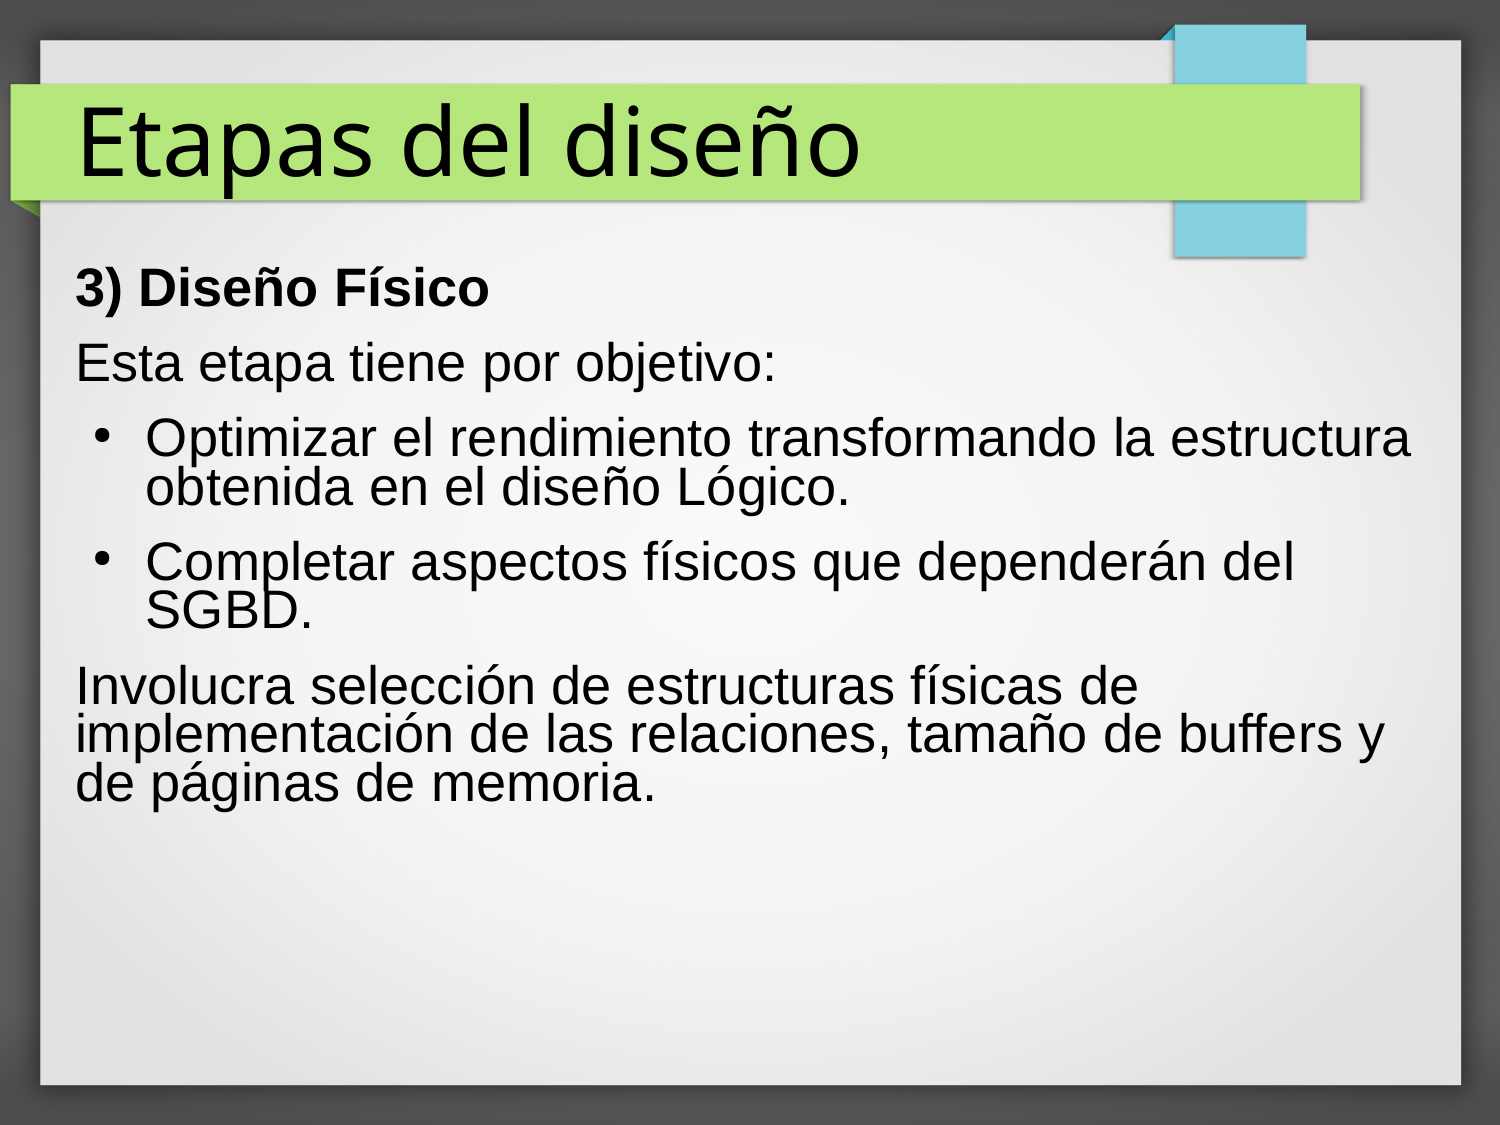

# Etapas del diseño
3) Diseño Físico
Esta etapa tiene por objetivo:
Optimizar el rendimiento transformando la estructura obtenida en el diseño Lógico.
Completar aspectos físicos que dependerán del SGBD.
Involucra selección de estructuras físicas de implementación de las relaciones, tamaño de buffers y de páginas de memoria.